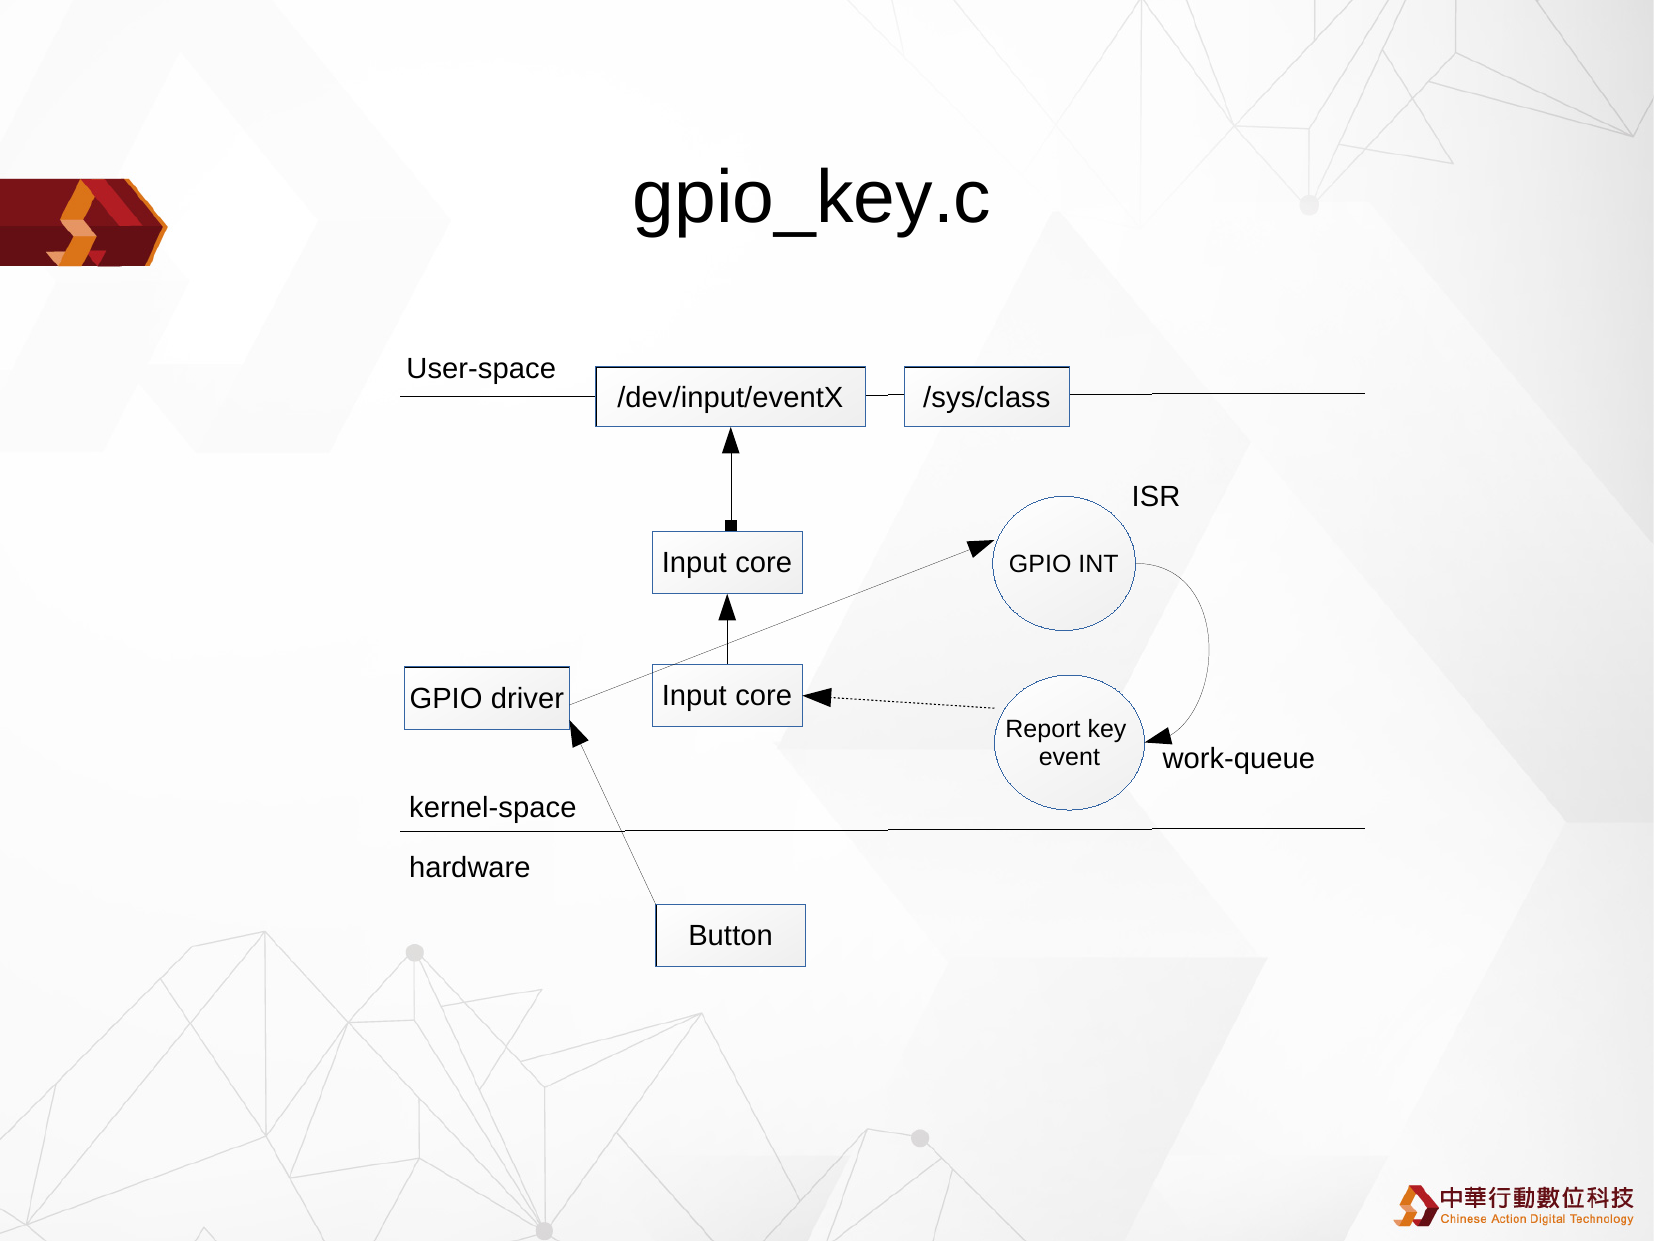

# gpio_key.c
User-space
/dev/input/eventX
/sys/class
ISR
GPIO INT
Input core
Input core
GPIO driver
Report key
event
work-queue
kernel-space
hardware
Button